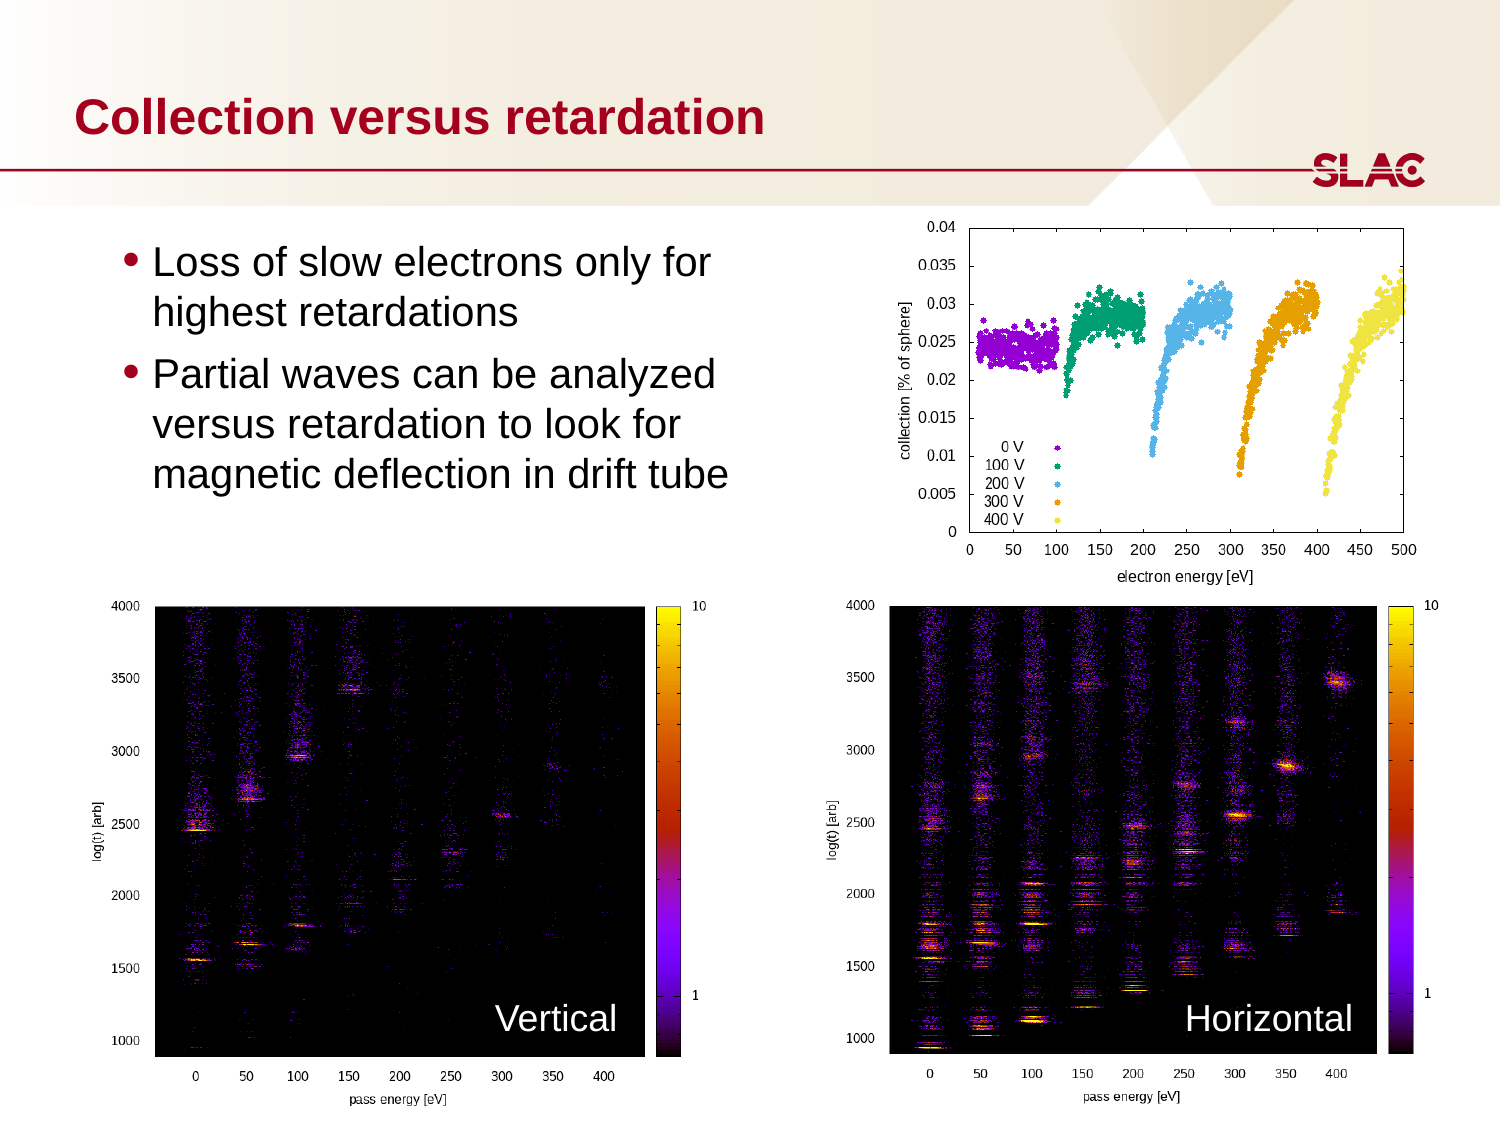

# Collection versus retardation
Loss of slow electrons only for highest retardations
Partial waves can be analyzed versus retardation to look for magnetic deflection in drift tube
Vertical
Horizontal